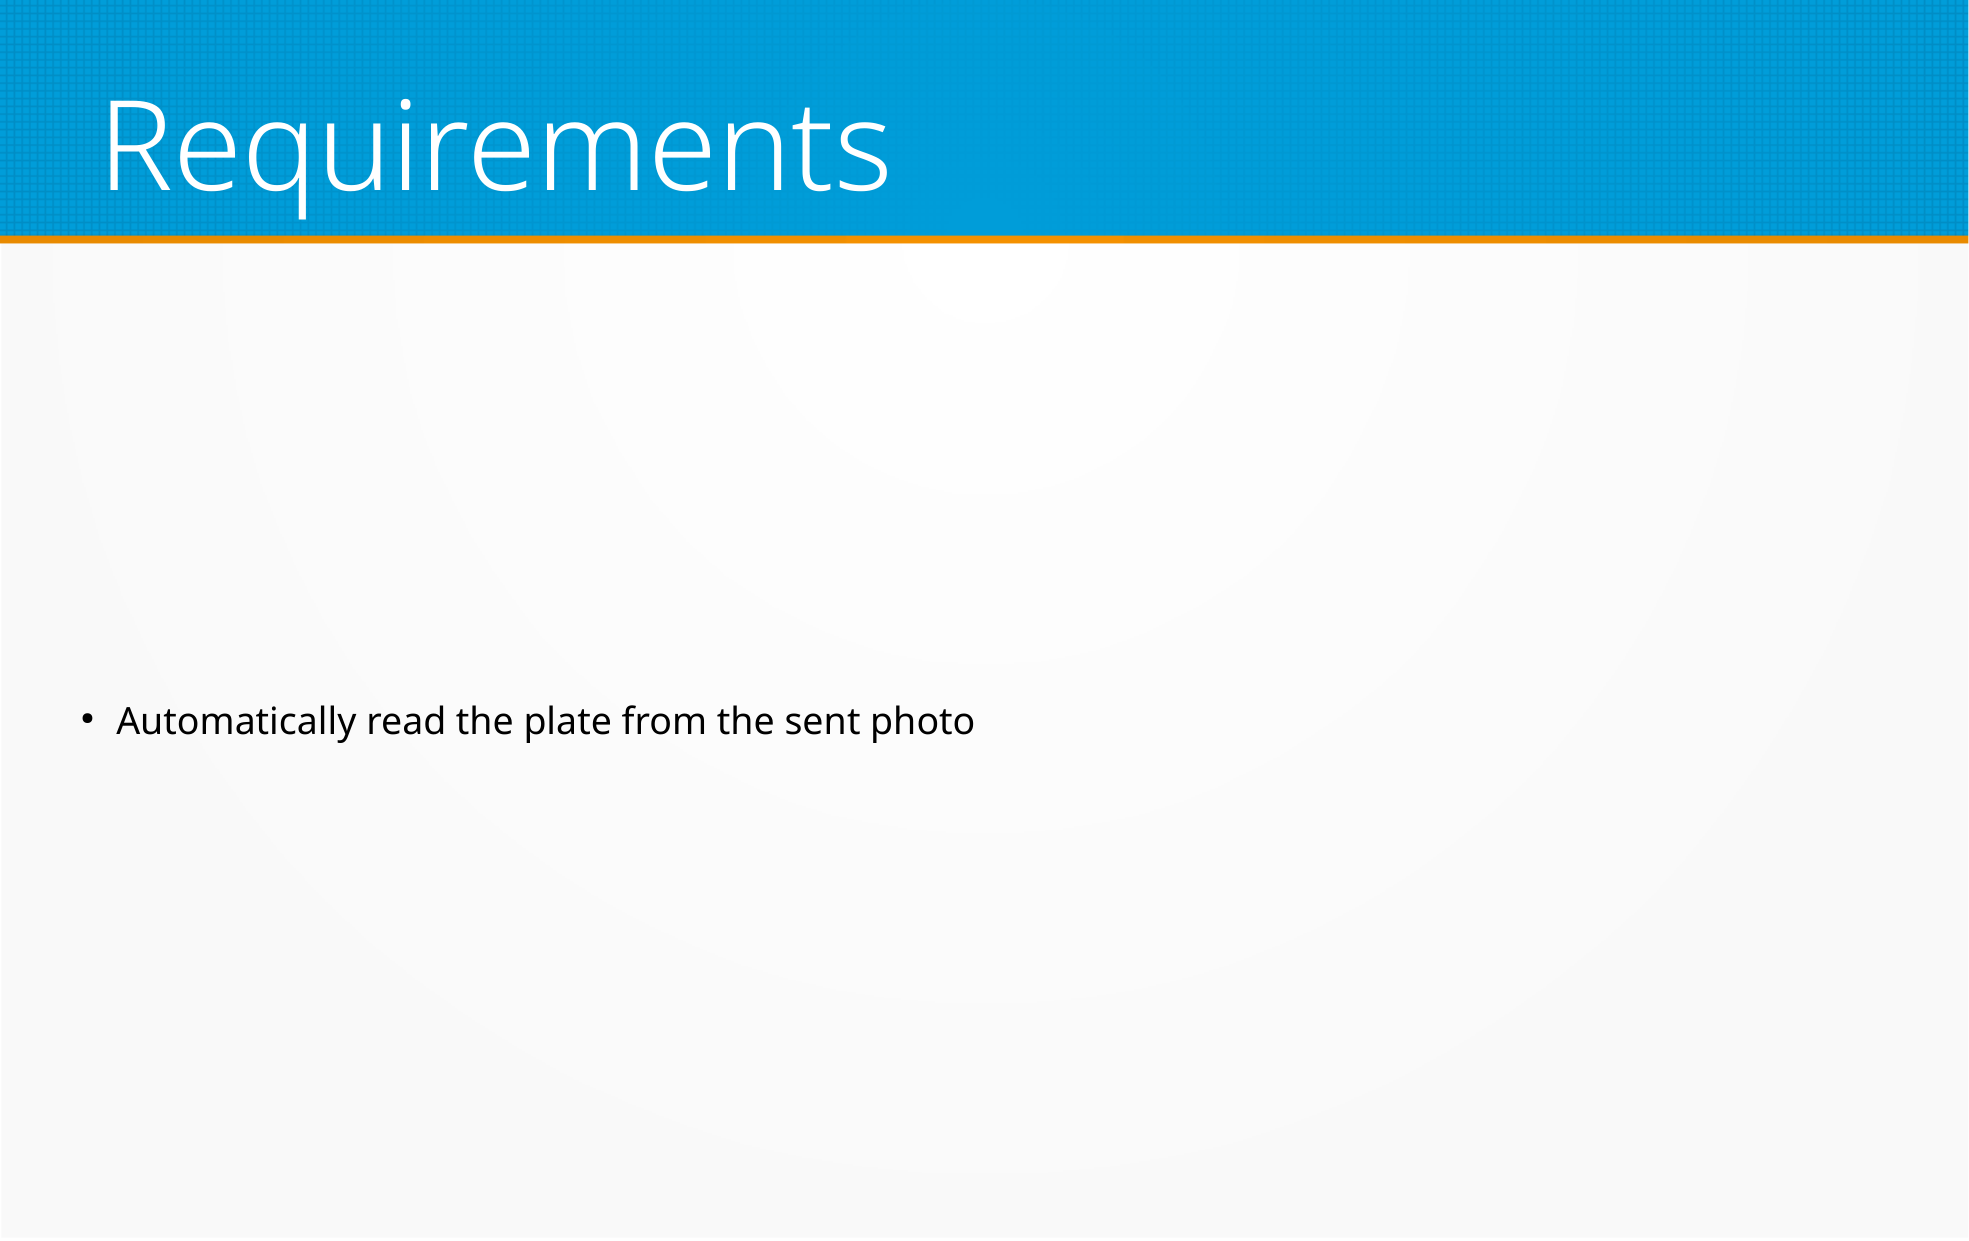

# Requirements
Automatically read the plate from the sent photo